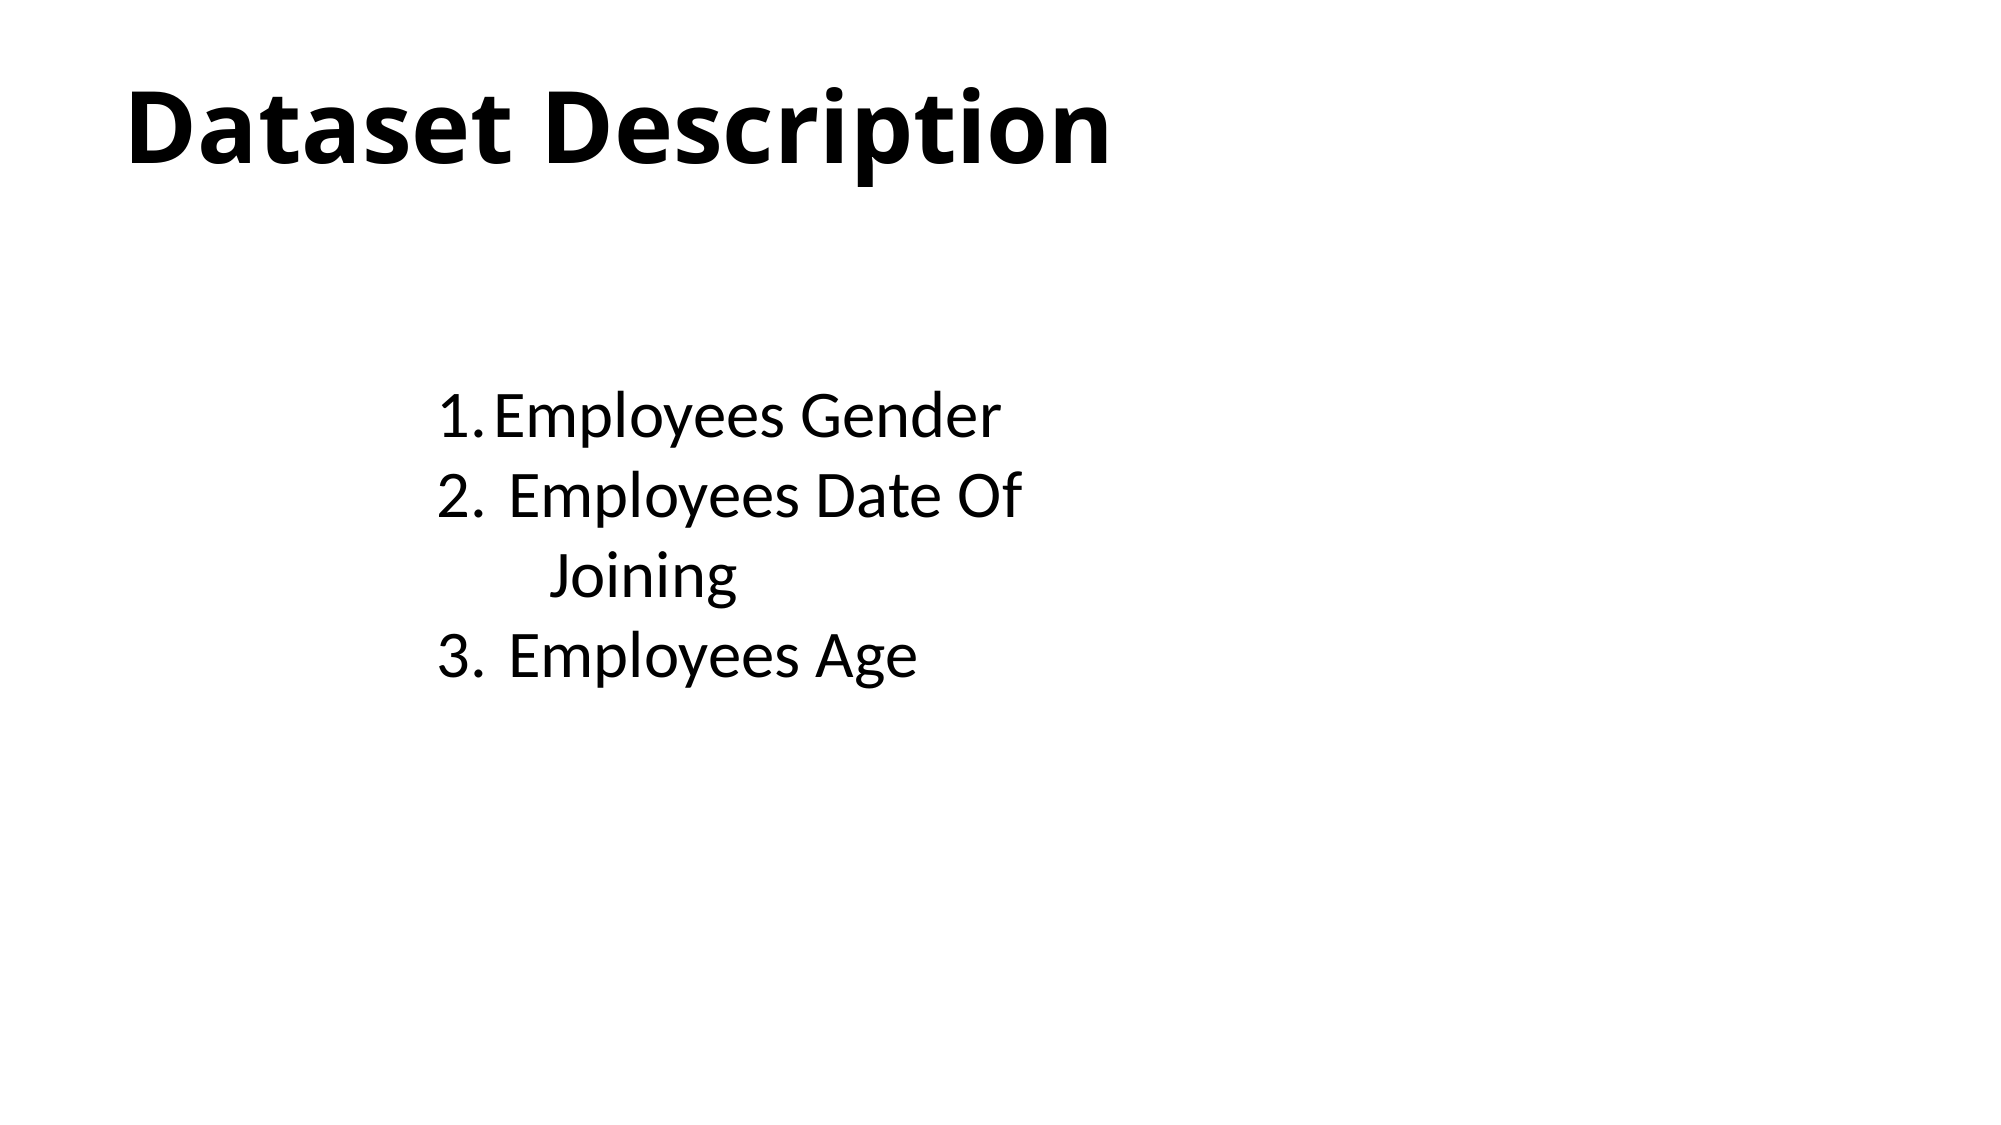

# Dataset Description
Employees Gender
 Employees Date Of Joining
 Employees Age